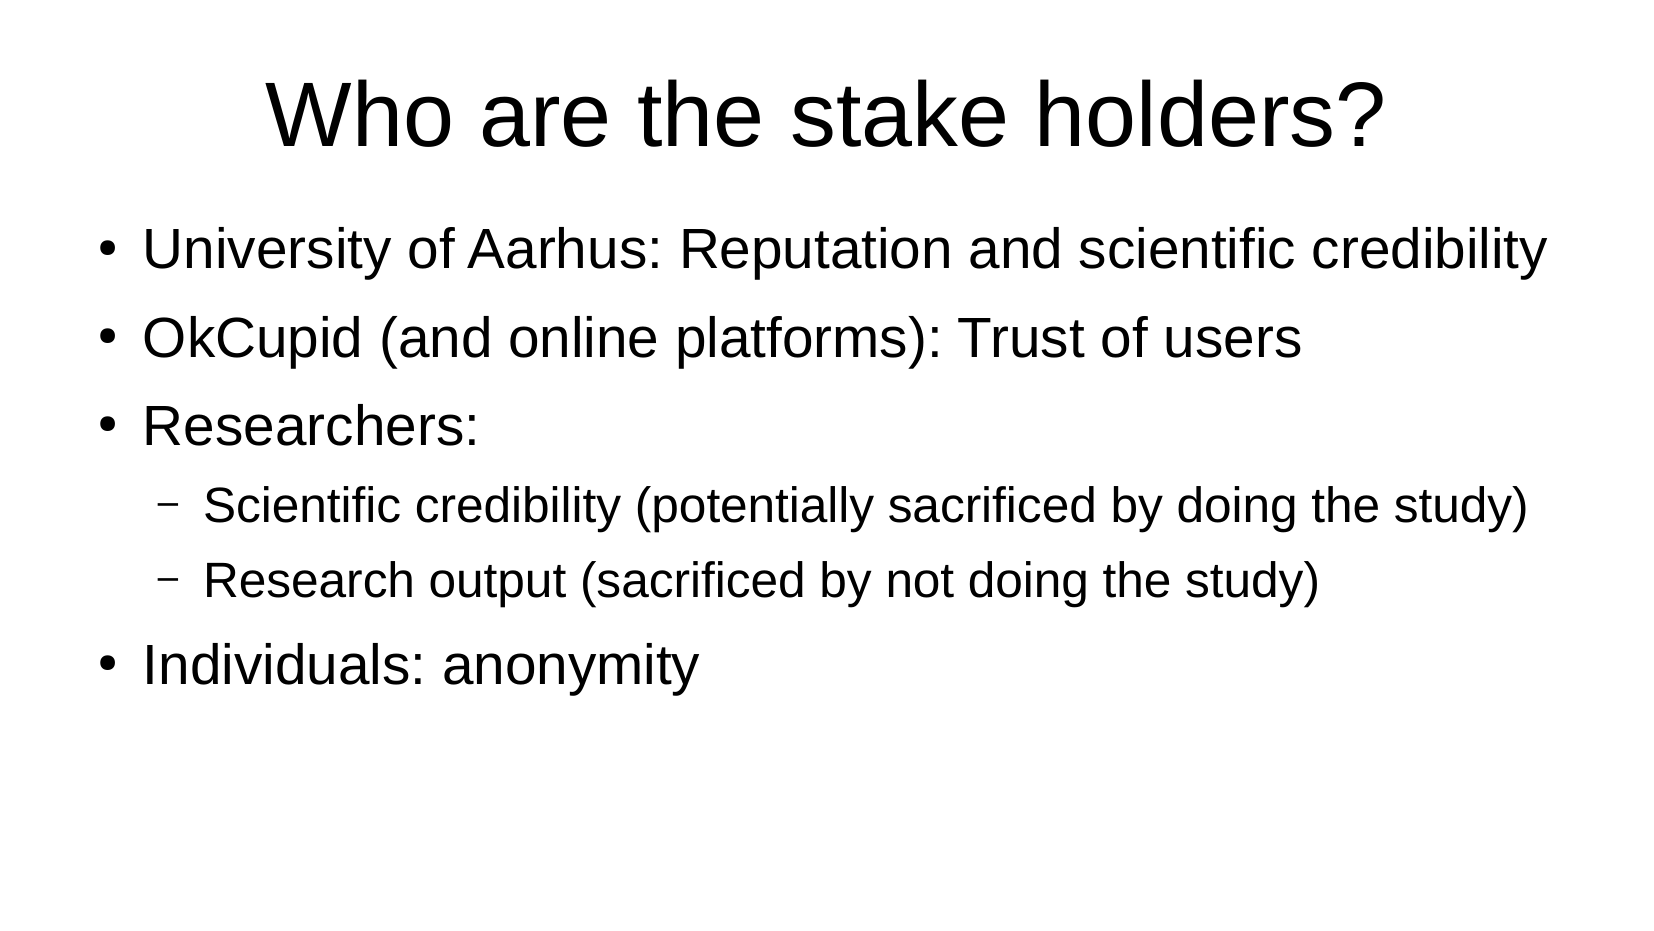

# Who are the stake holders?
University of Aarhus: Reputation and scientific credibility
OkCupid (and online platforms): Trust of users
Researchers:
Scientific credibility (potentially sacrificed by doing the study)
Research output (sacrificed by not doing the study)
Individuals: anonymity